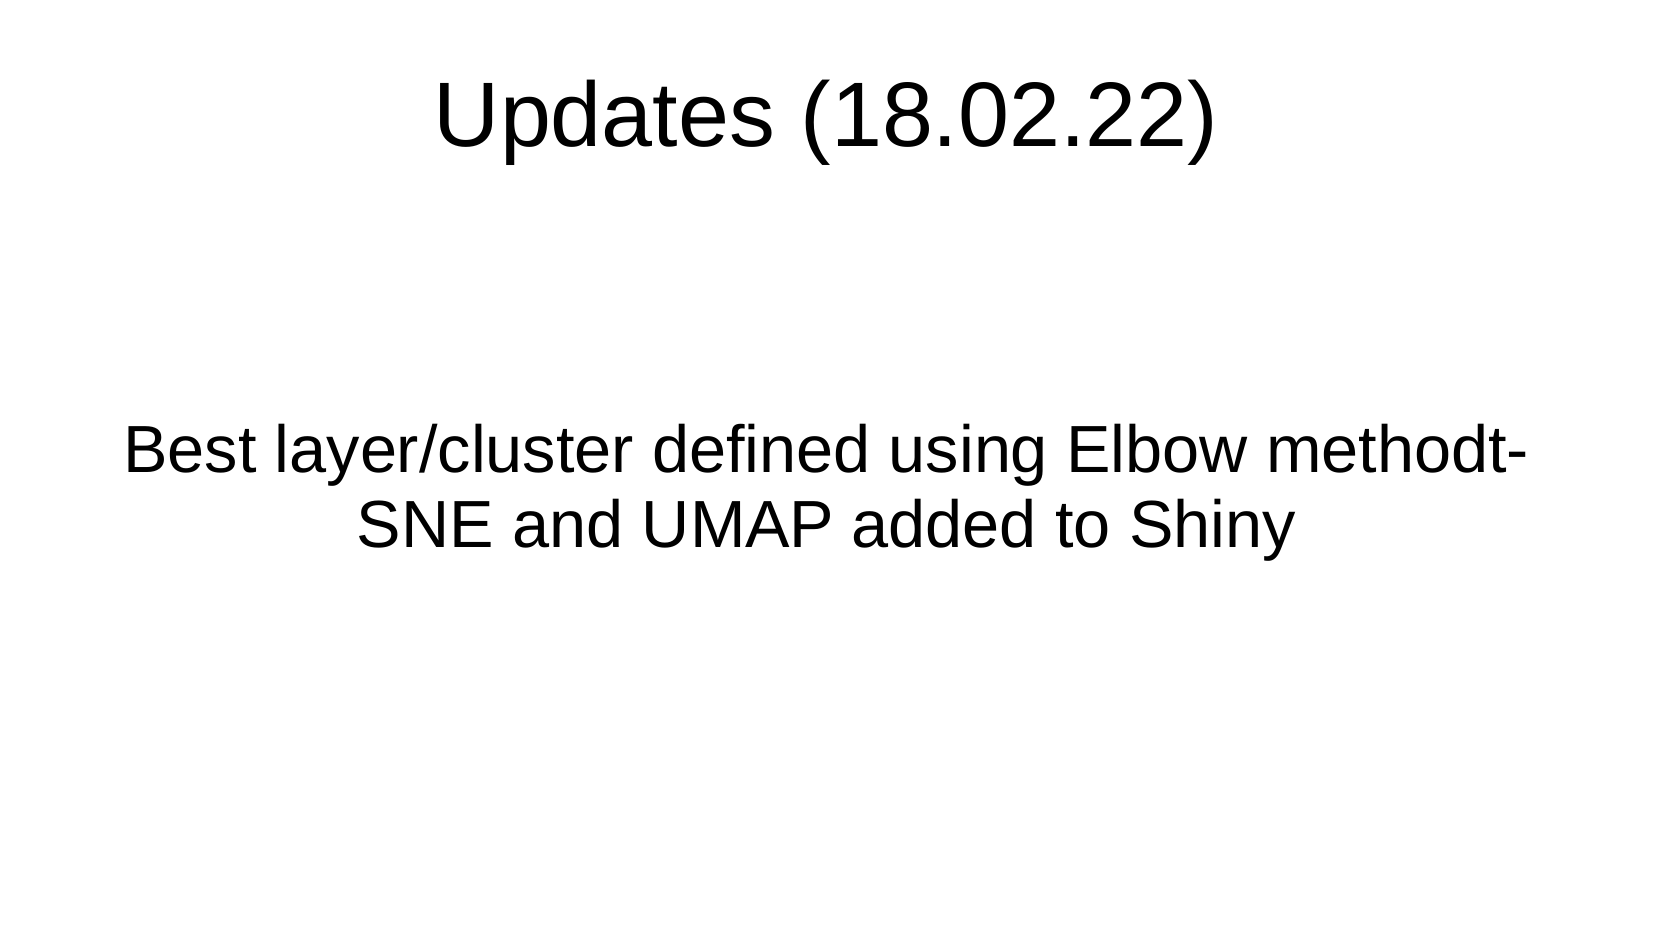

# Updates (18.02.22)
Best layer/cluster defined using Elbow methodt-SNE and UMAP added to Shiny